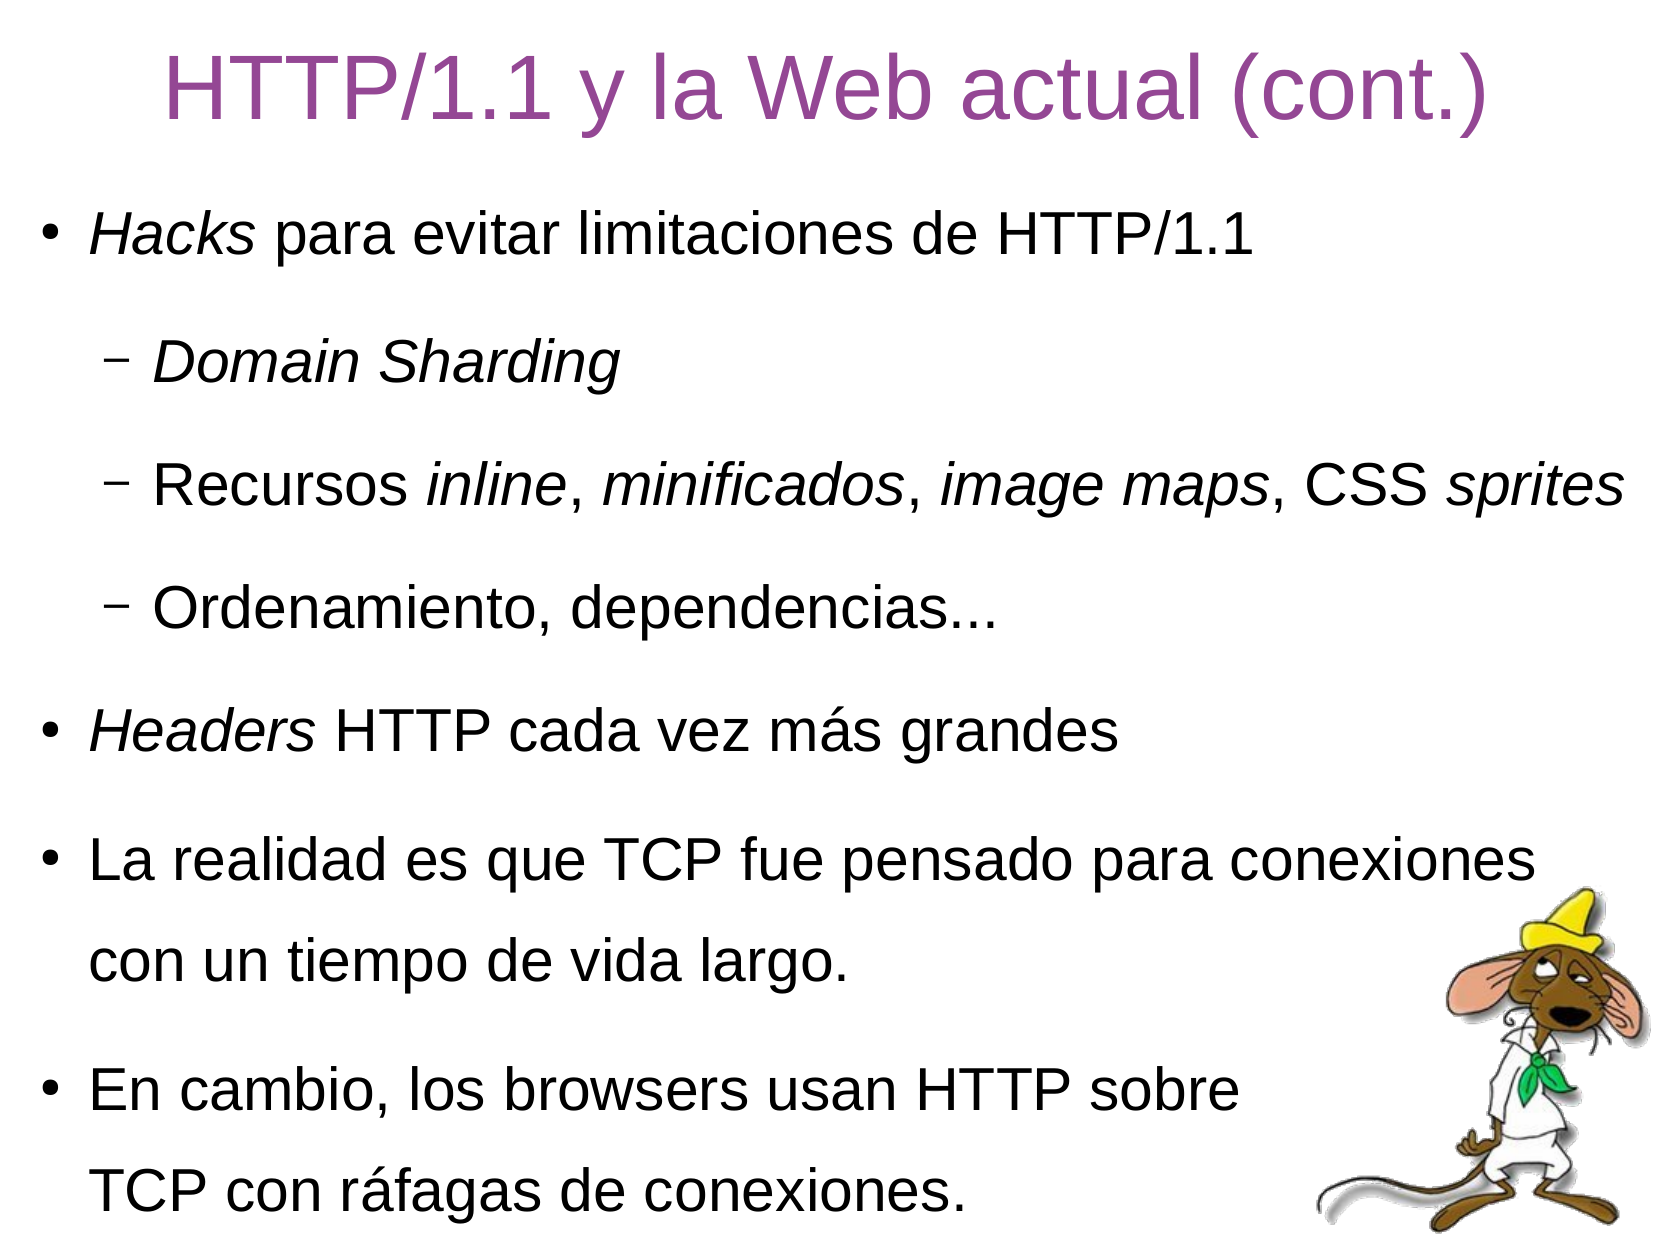

# HTTP/1.1 y la Web actual (cont.)
Hacks para evitar limitaciones de HTTP/1.1
Domain Sharding
Recursos inline, minificados, image maps, CSS sprites
Ordenamiento, dependencias...
Headers HTTP cada vez más grandes
La realidad es que TCP fue pensado para conexiones con un tiempo de vida largo.
En cambio, los browsers usan HTTP sobre
TCP con ráfagas de conexiones.